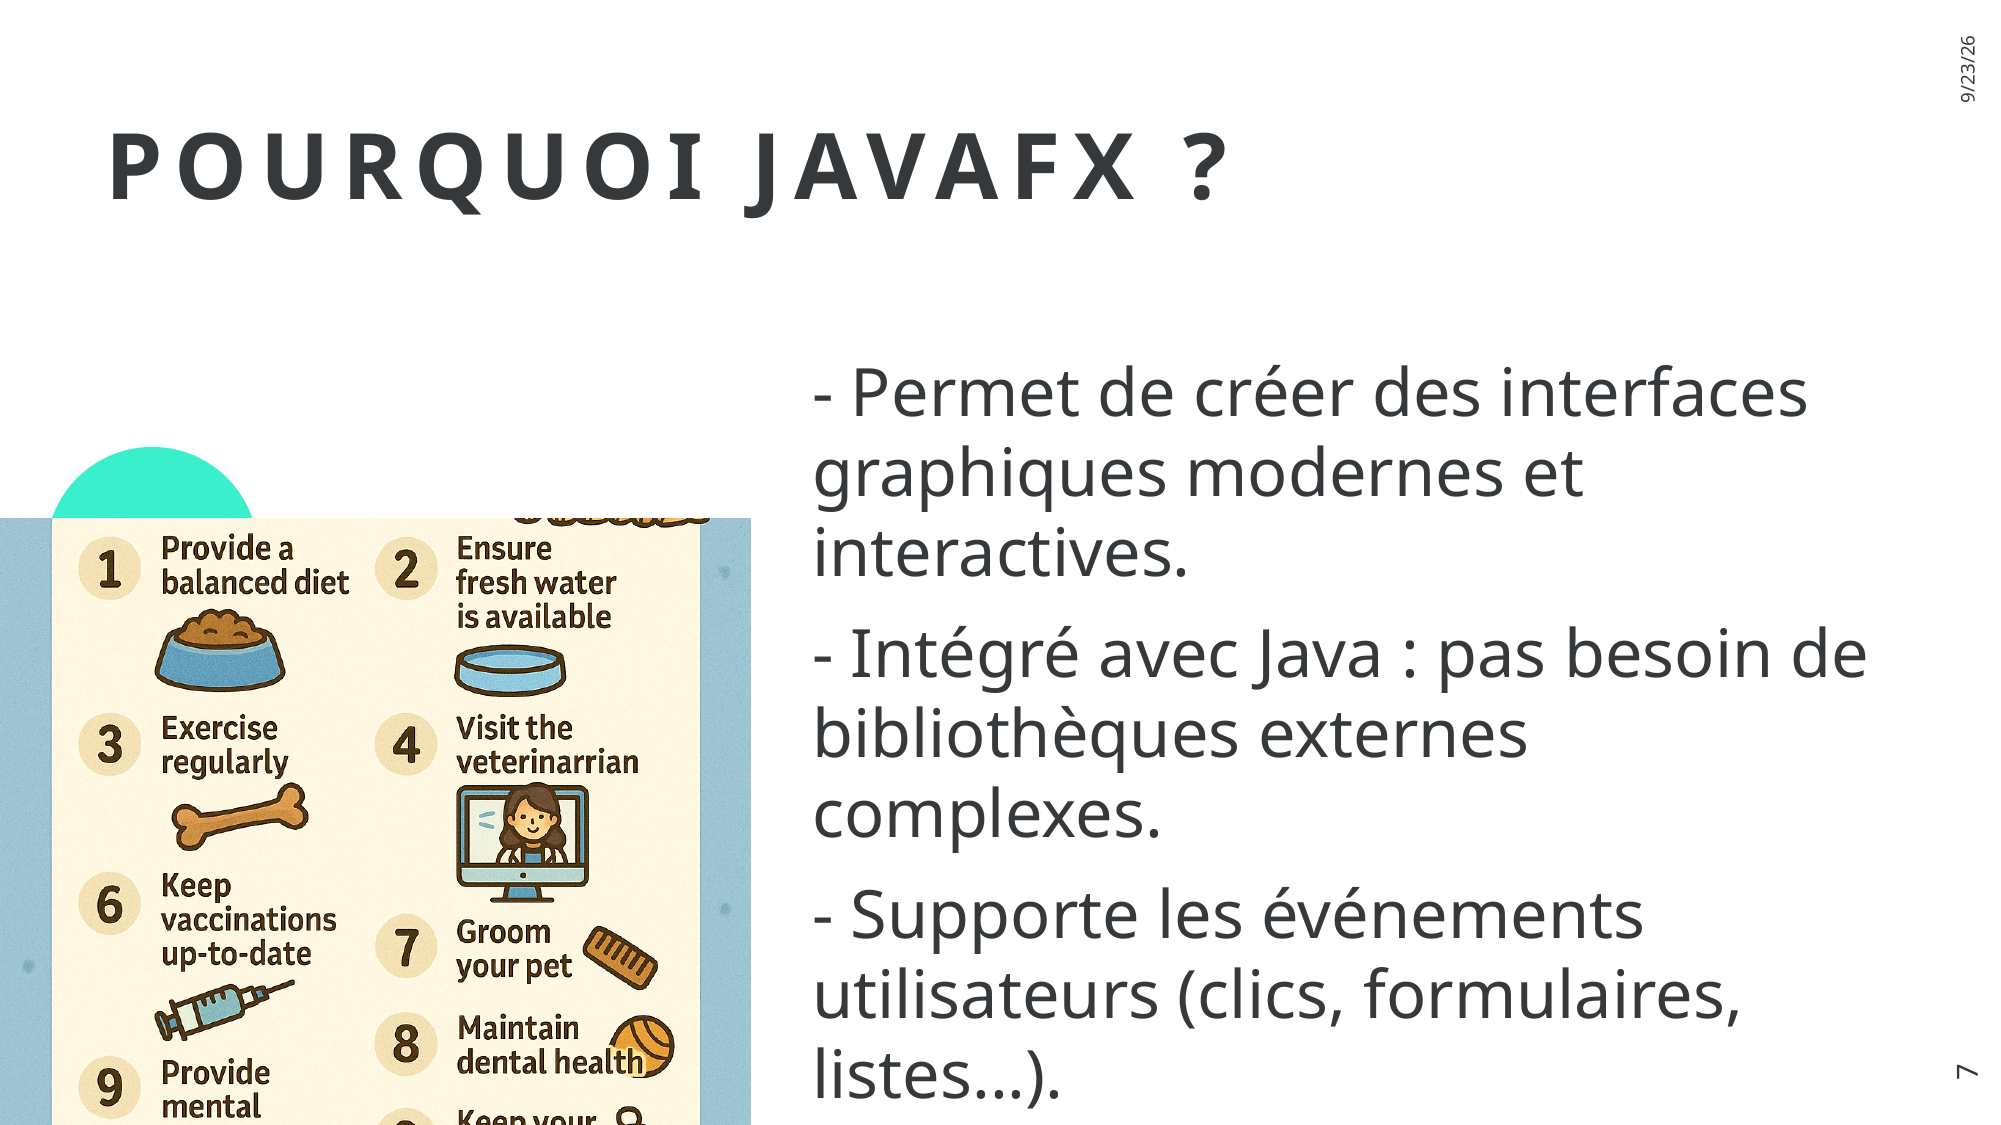

# Pourquoi JavaFX ?
- Permet de créer des interfaces graphiques modernes et interactives.
- Intégré avec Java : pas besoin de bibliothèques externes complexes.
- Supporte les événements utilisateurs (clics, formulaires, listes...).